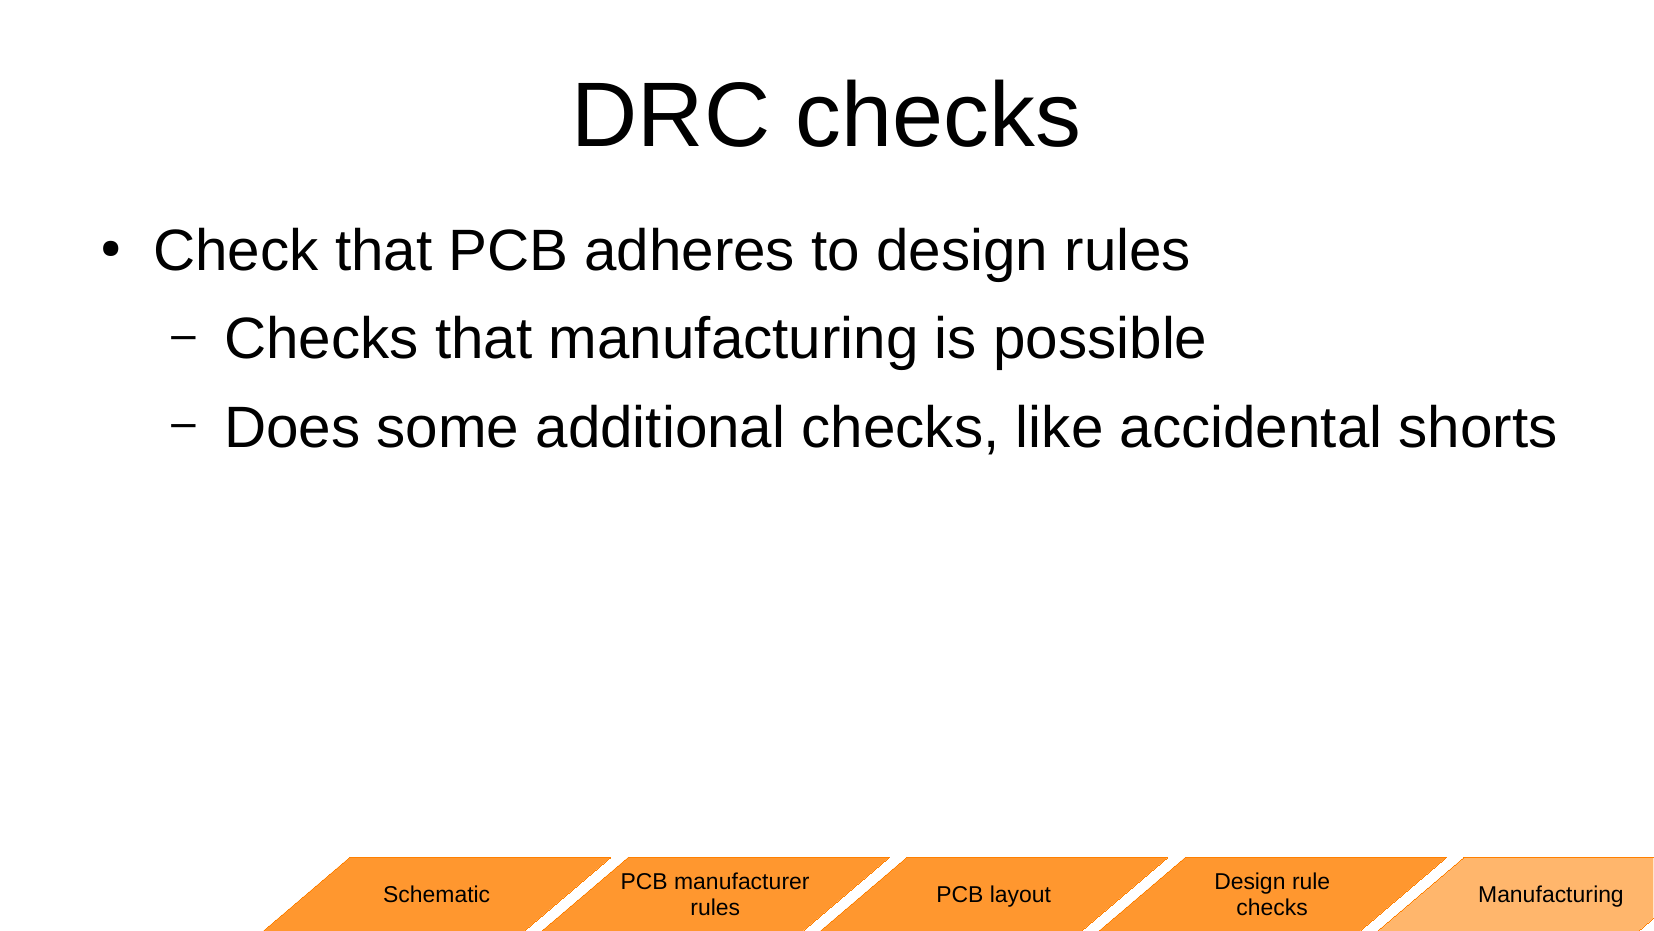

# DRC checks
Check that PCB adheres to design rules
Checks that manufacturing is possible
Does some additional checks, like accidental shorts
Schematic
PCB manufacturer rules
PCB layout
Design rule checks
Manufacturing